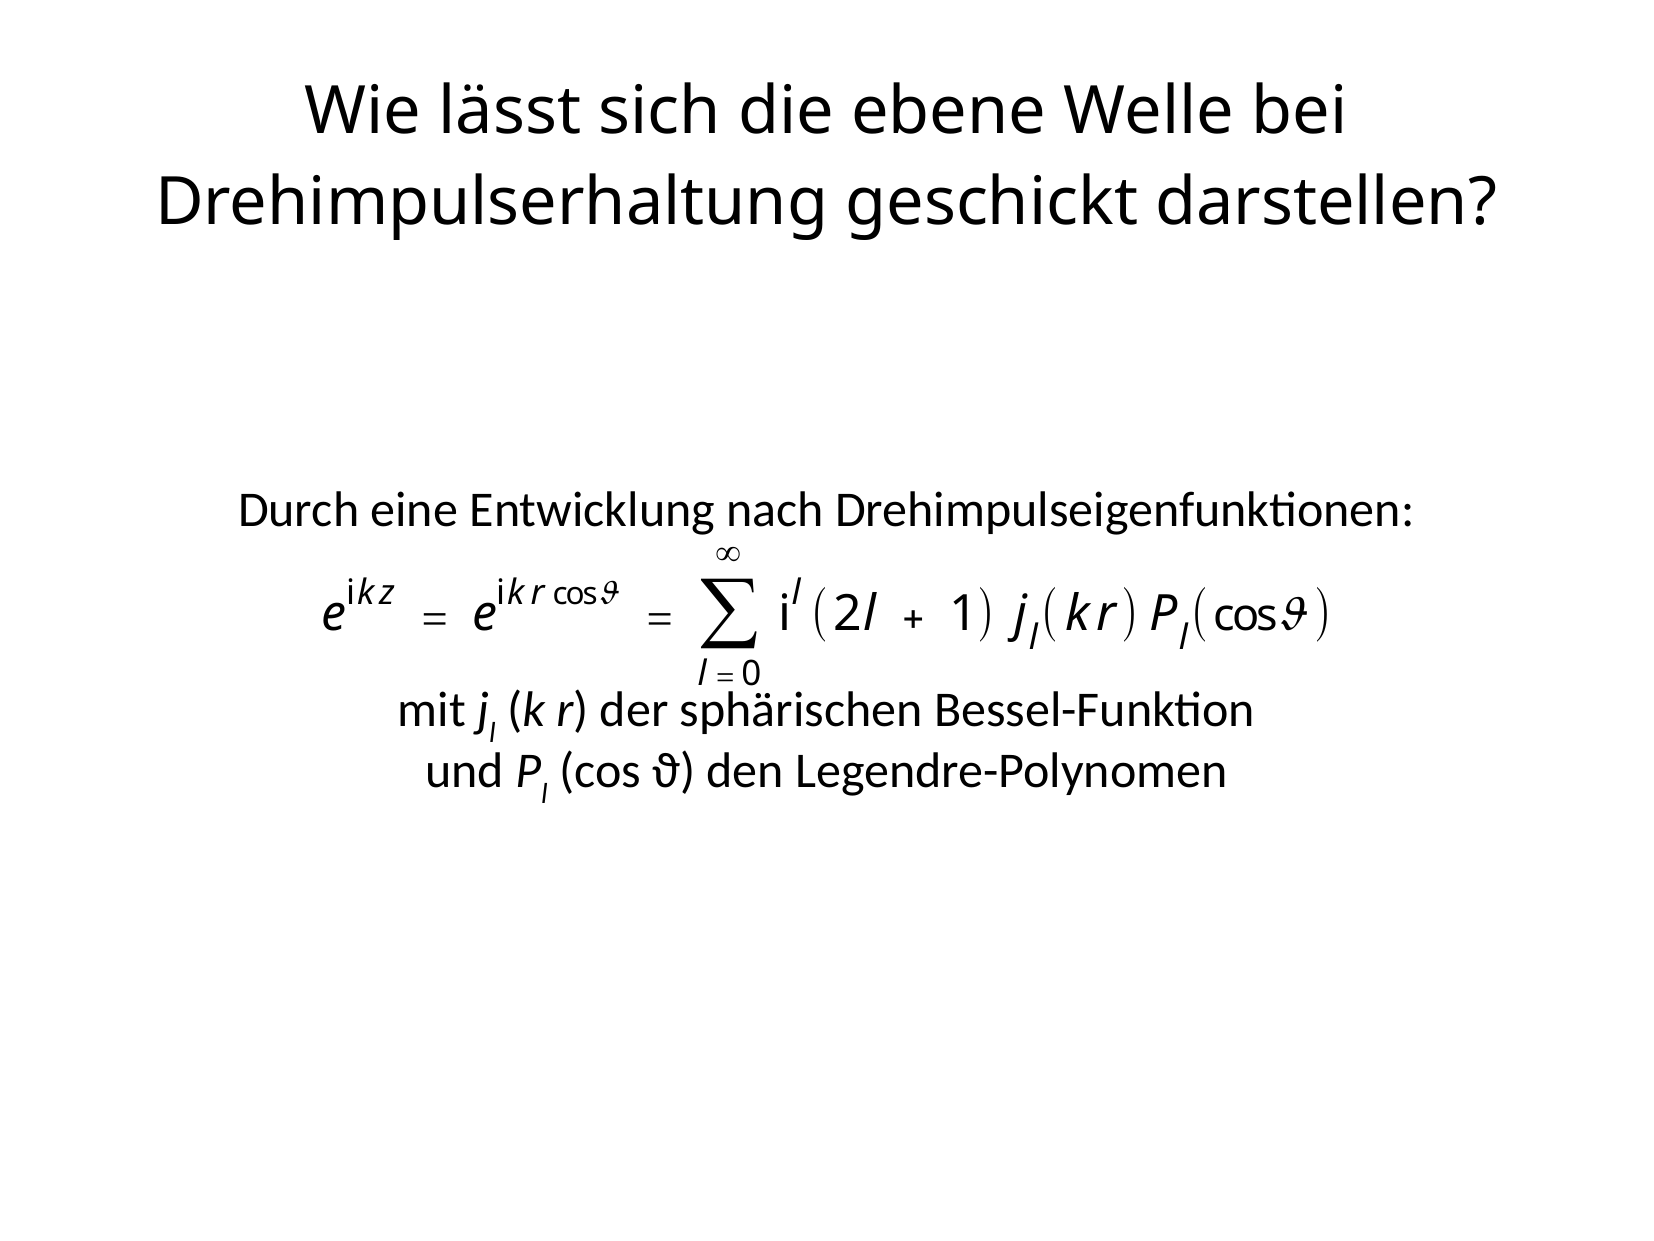

# Wie lässt sich die ebene Welle bei Drehimpulserhaltung geschickt darstellen?
Durch eine Entwicklung nach Drehimpulseigenfunktionen:
mit jl (k r) der sphärischen Bessel-Funktion
und Pl (cos ϑ) den Legendre-Polynomen